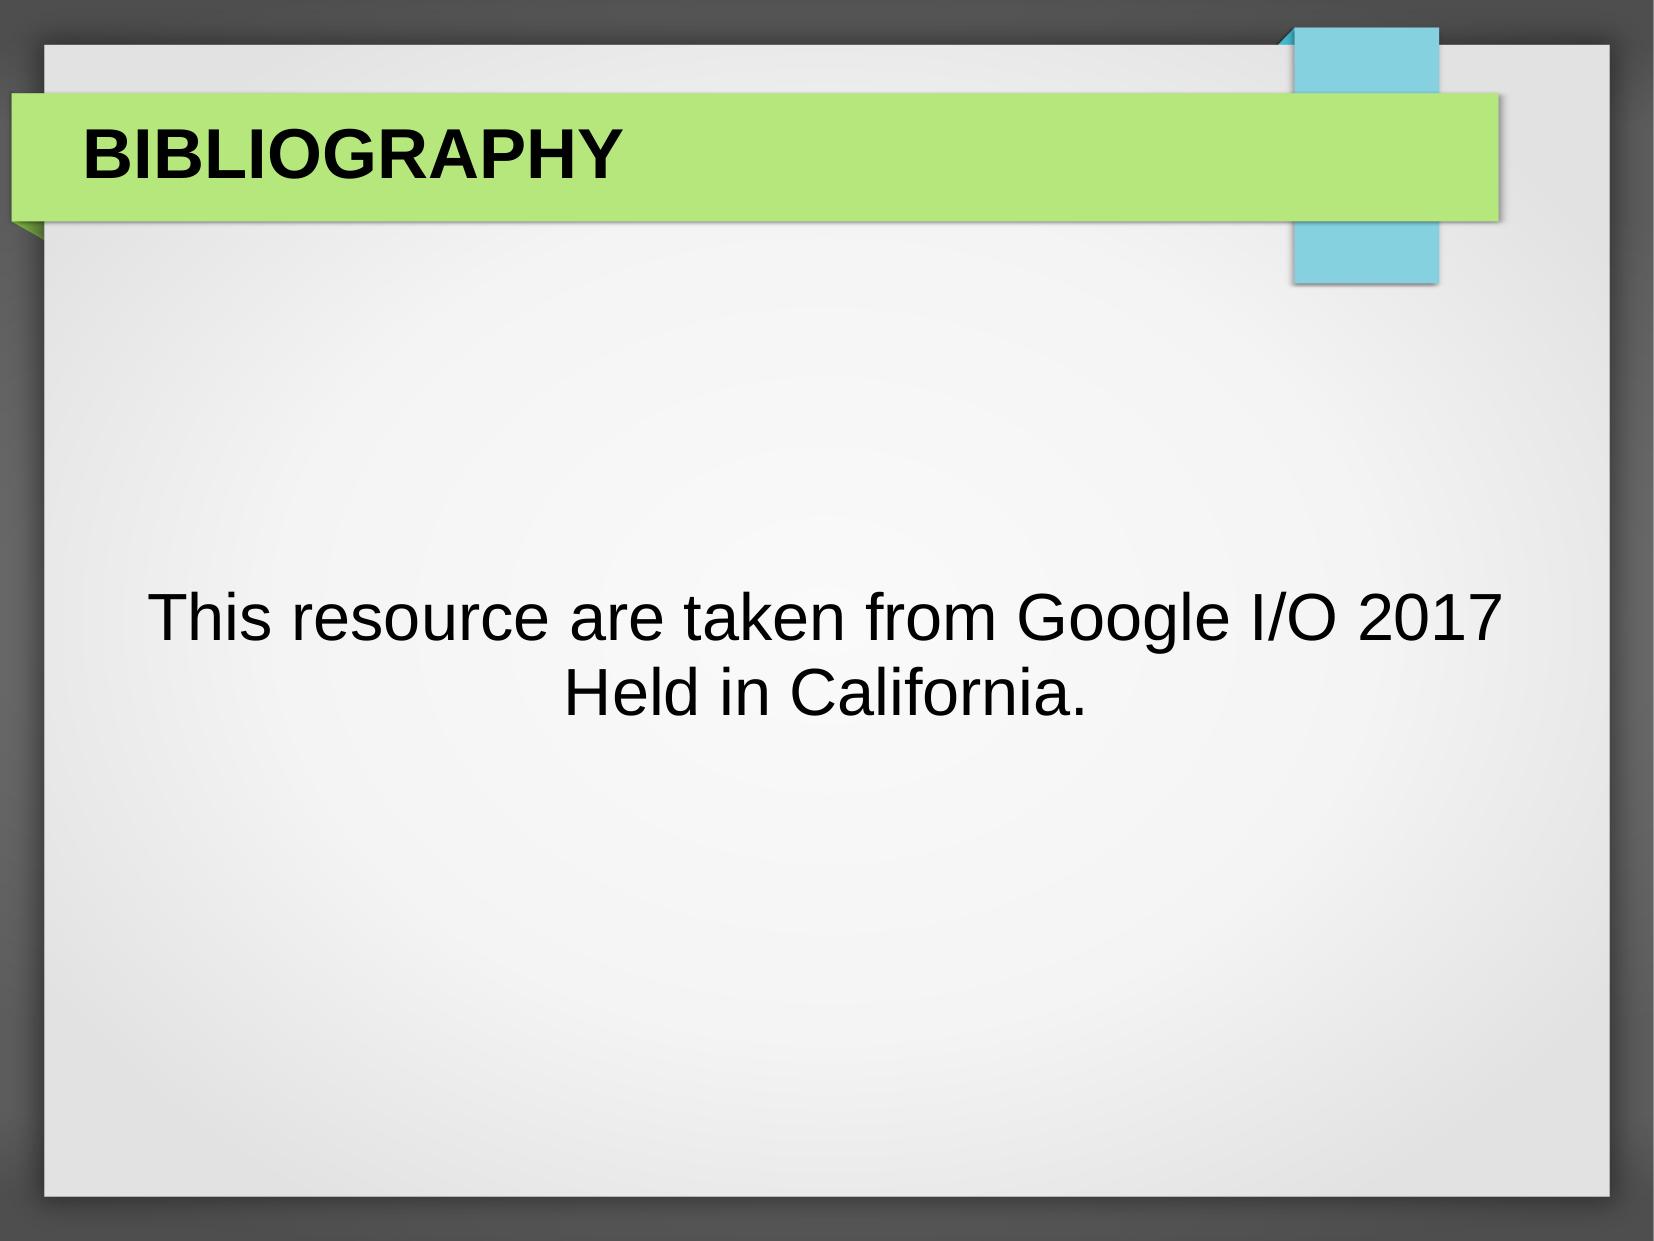

# BIBLIOGRAPHY
This resource are taken from Google I/O 2017
Held in California.